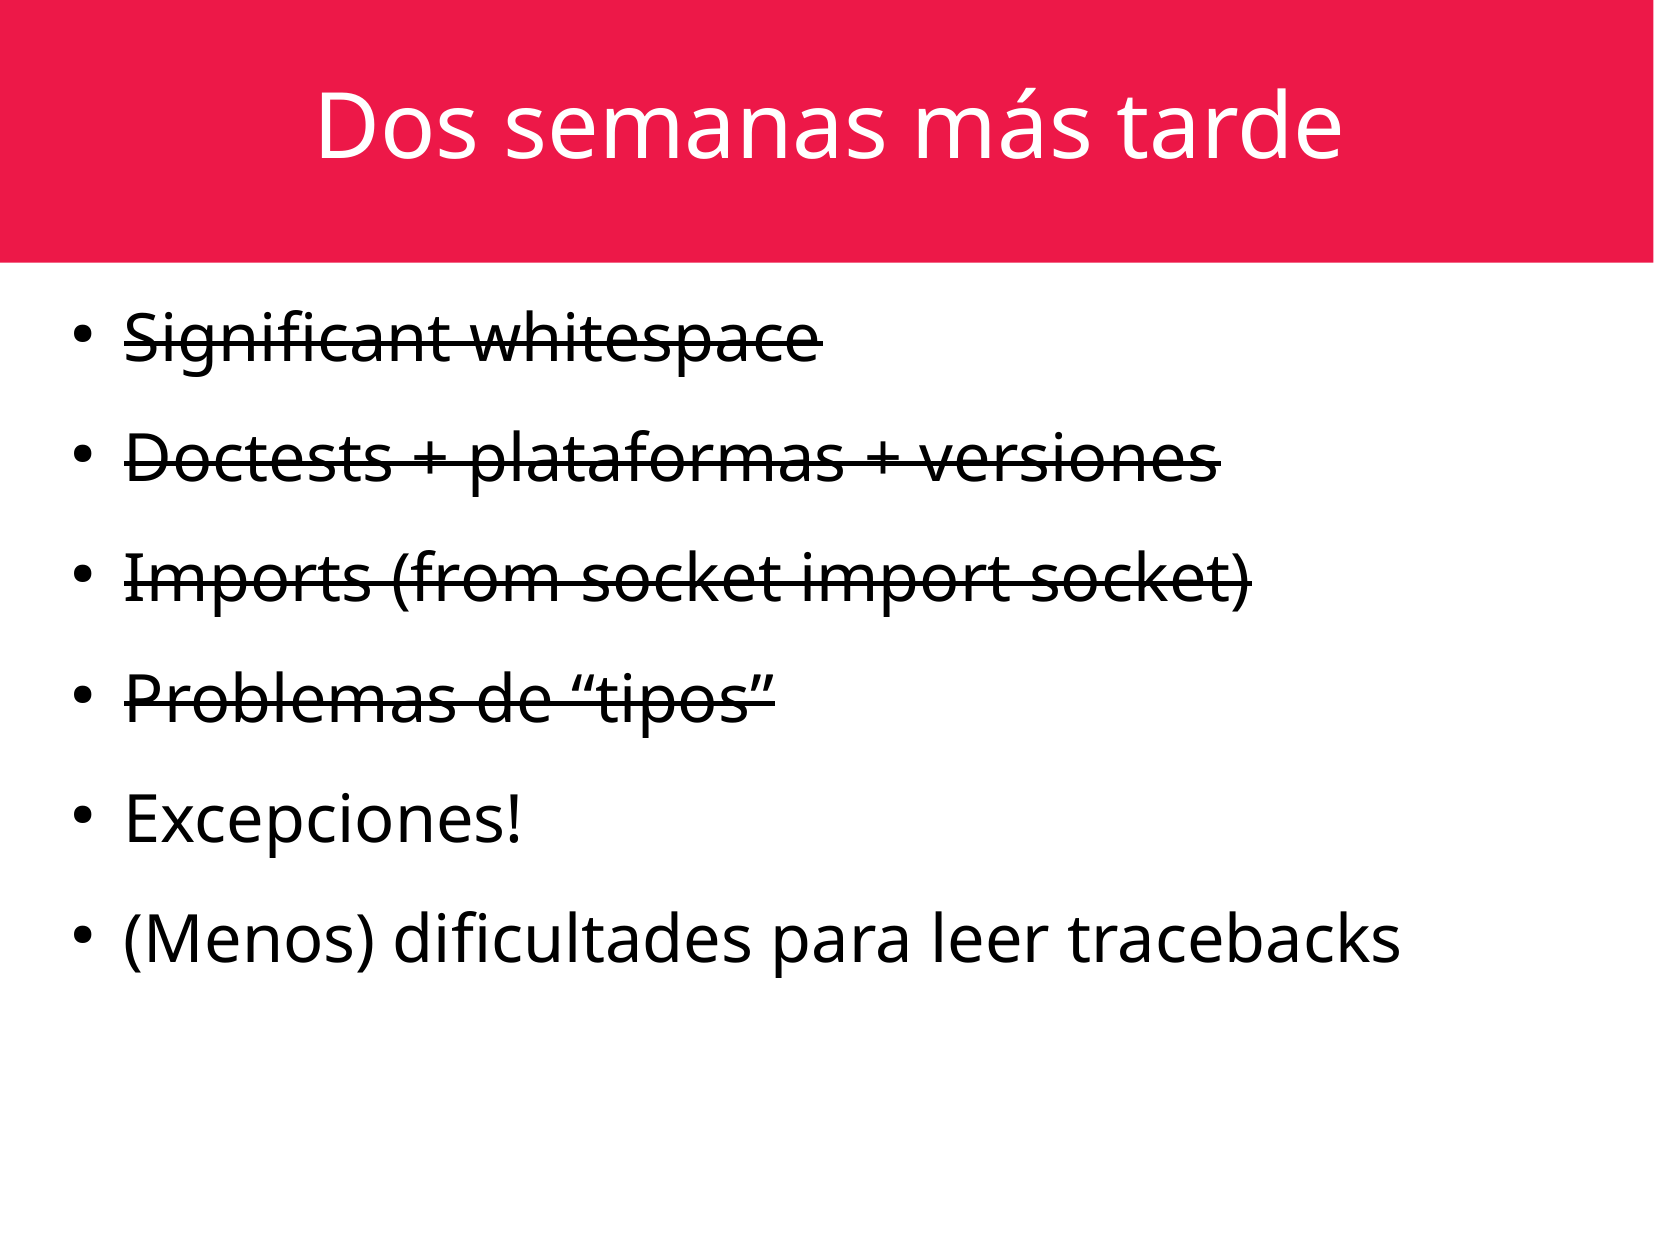

# Dos semanas más tarde
Significant whitespace
Doctests + plataformas + versiones
Imports (from socket import socket)
Problemas de “tipos”
Excepciones!
(Menos) dificultades para leer tracebacks